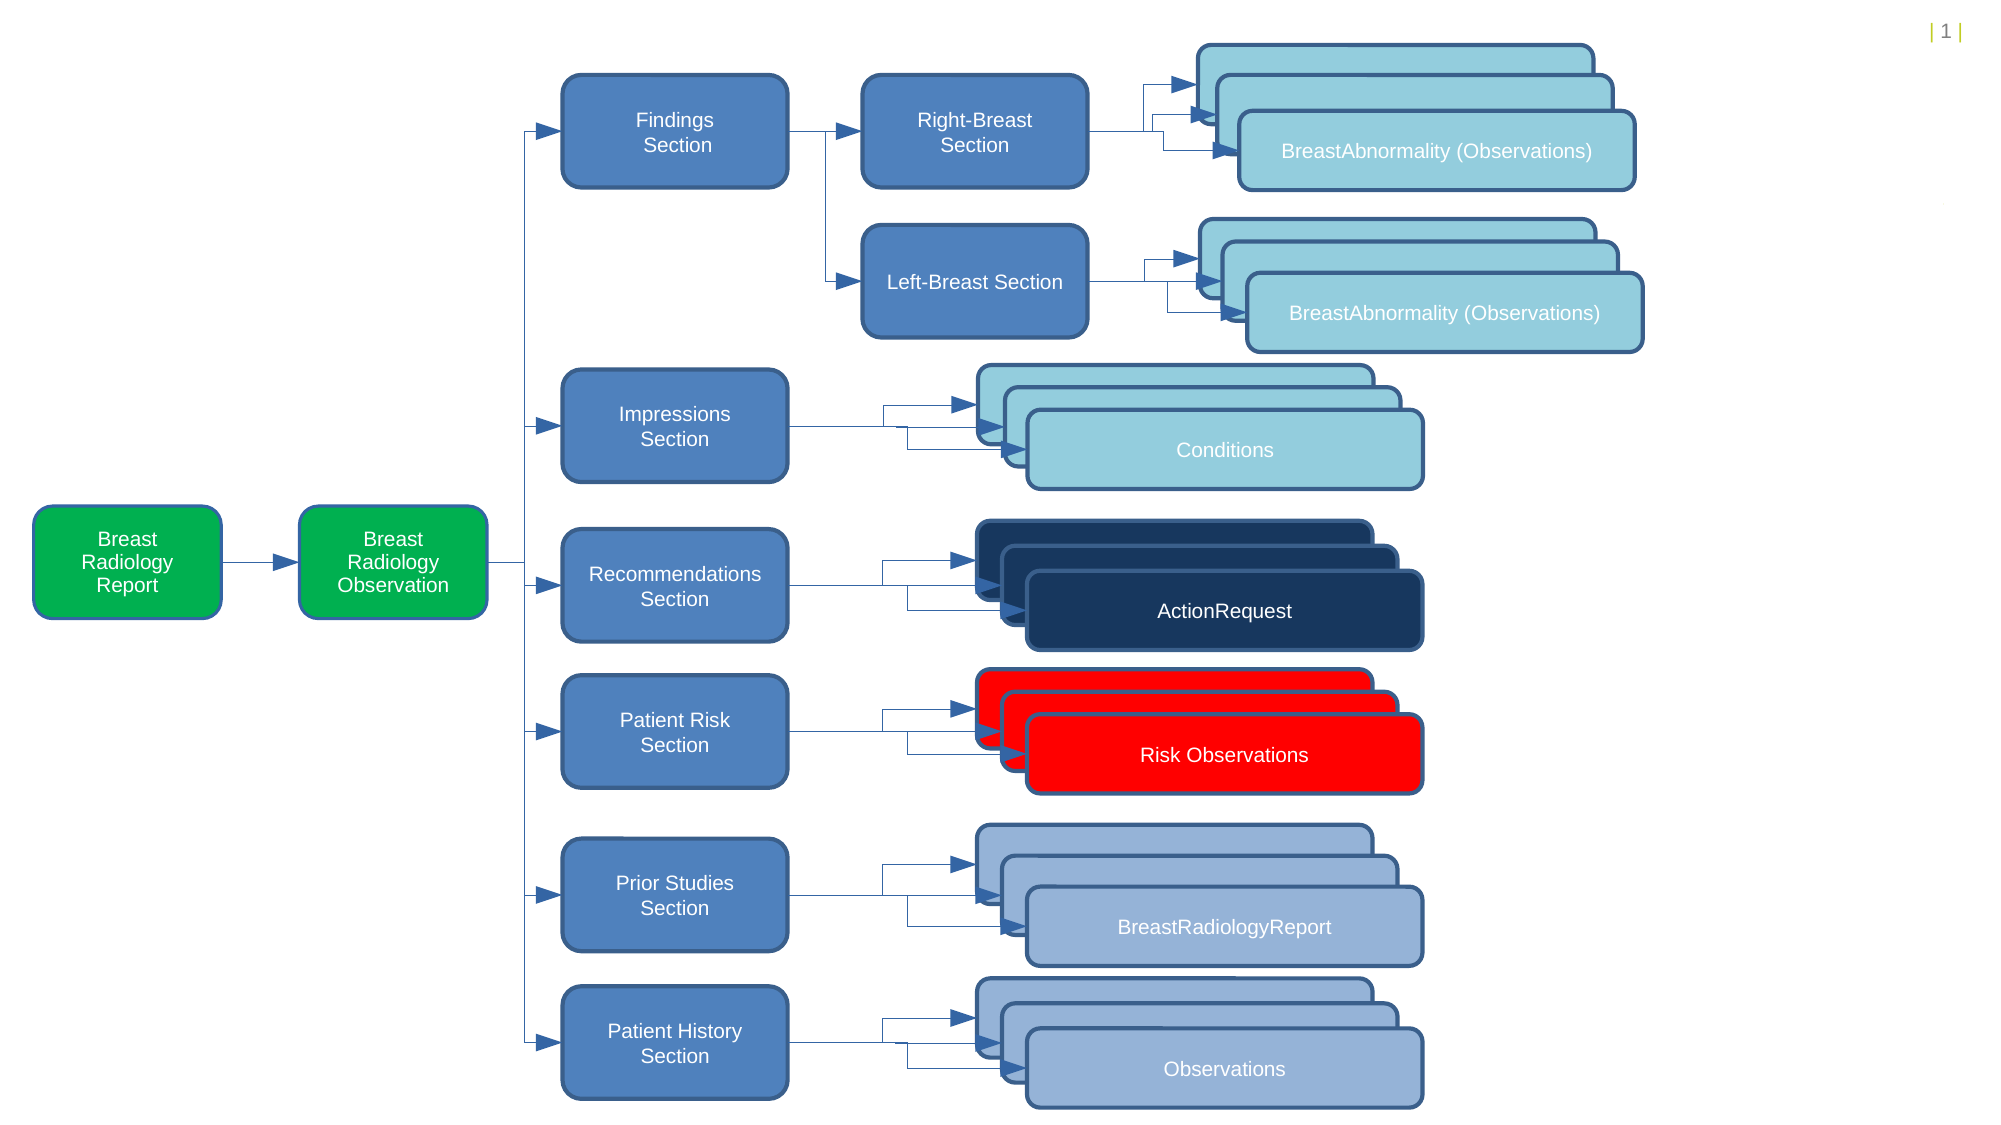

Findings
 Section
Right-Breast Section
BreastAbnormality (Observations)
Left-Breast Section
BreastAbnormality (Observations)
Impressions Section
Conditions
Breast Radiology Report
Breast Radiology Observation
Recomendations
Recommendations Section
Recomendations
ActionRequest
Recomendations
Patient Risk
Section
Recomendations
Risk Observations
Recomendations
Prior Studies
Section
Recomendations
BreastRadiologyReport
Recomendations
Patient History
Section
Recomendations
Observations